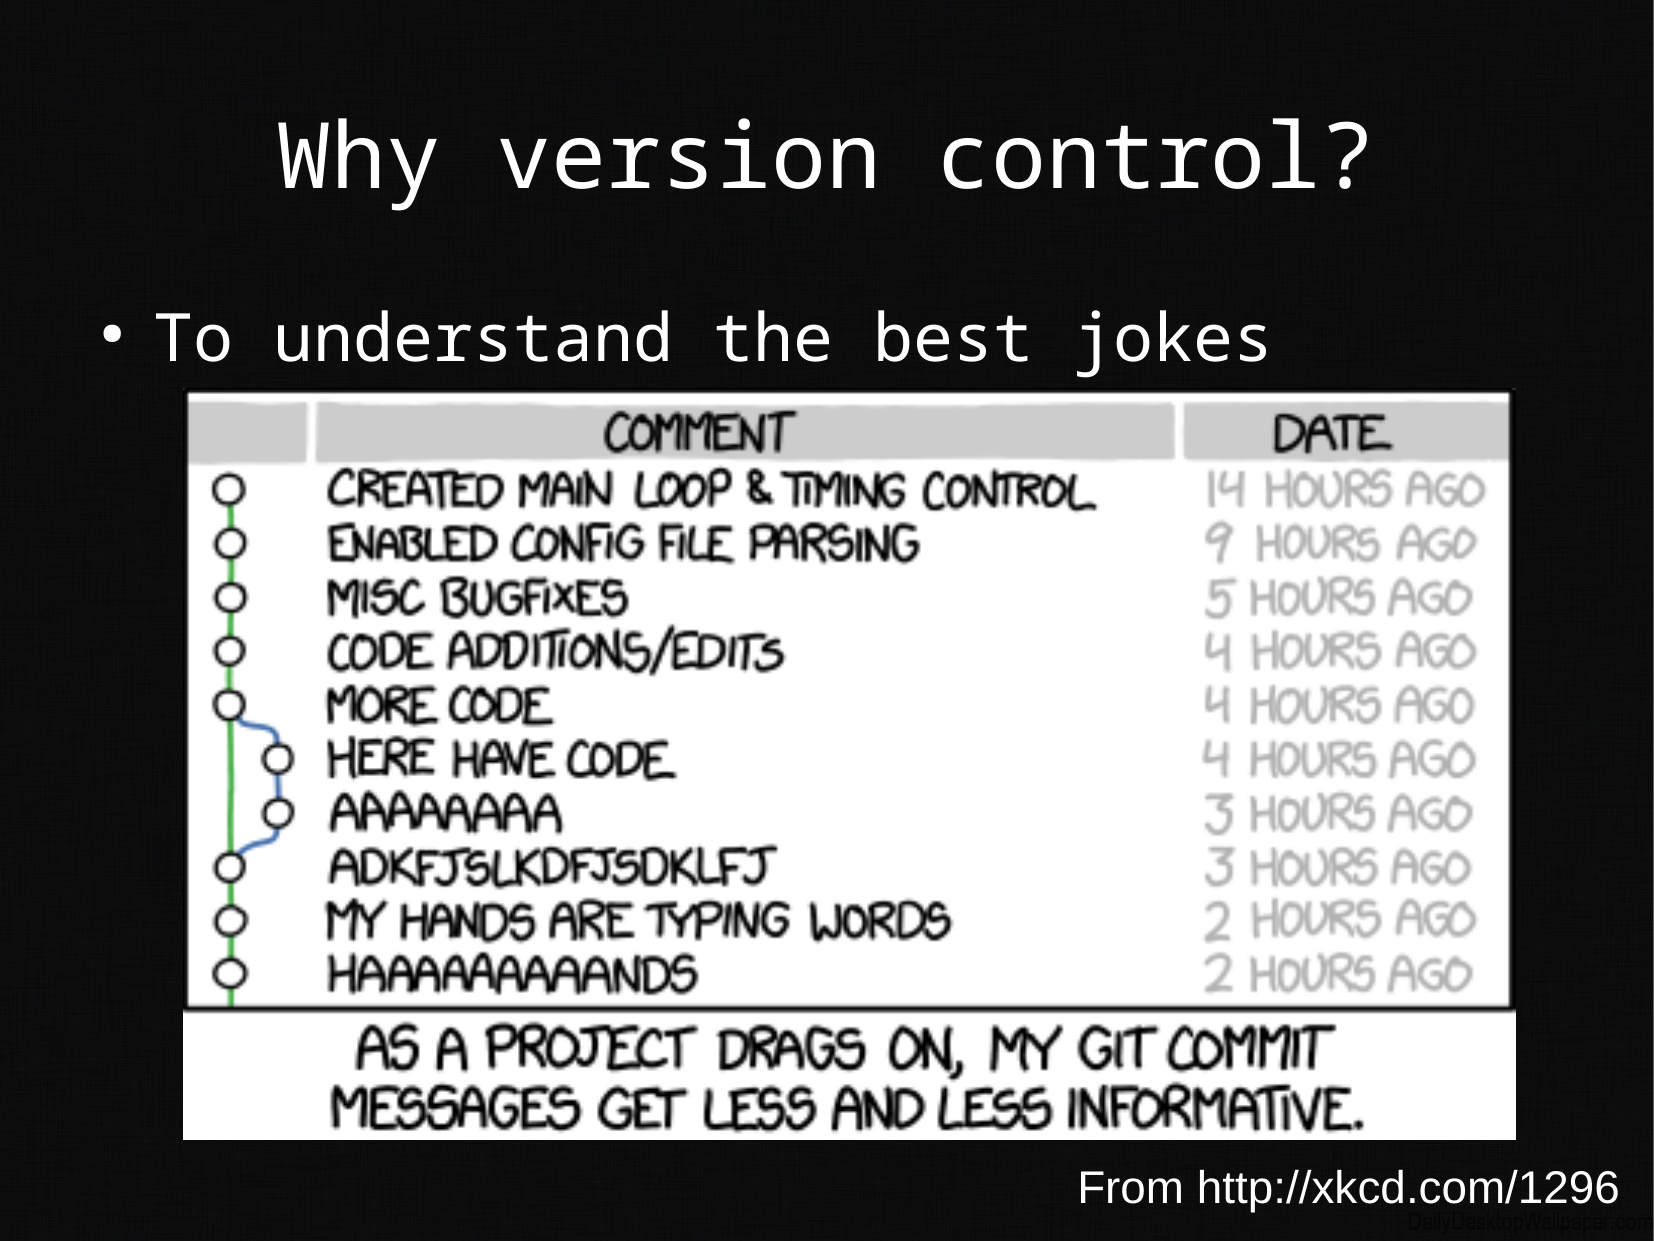

# Why version control?
To understand the best jokes
From http://xkcd.com/1296